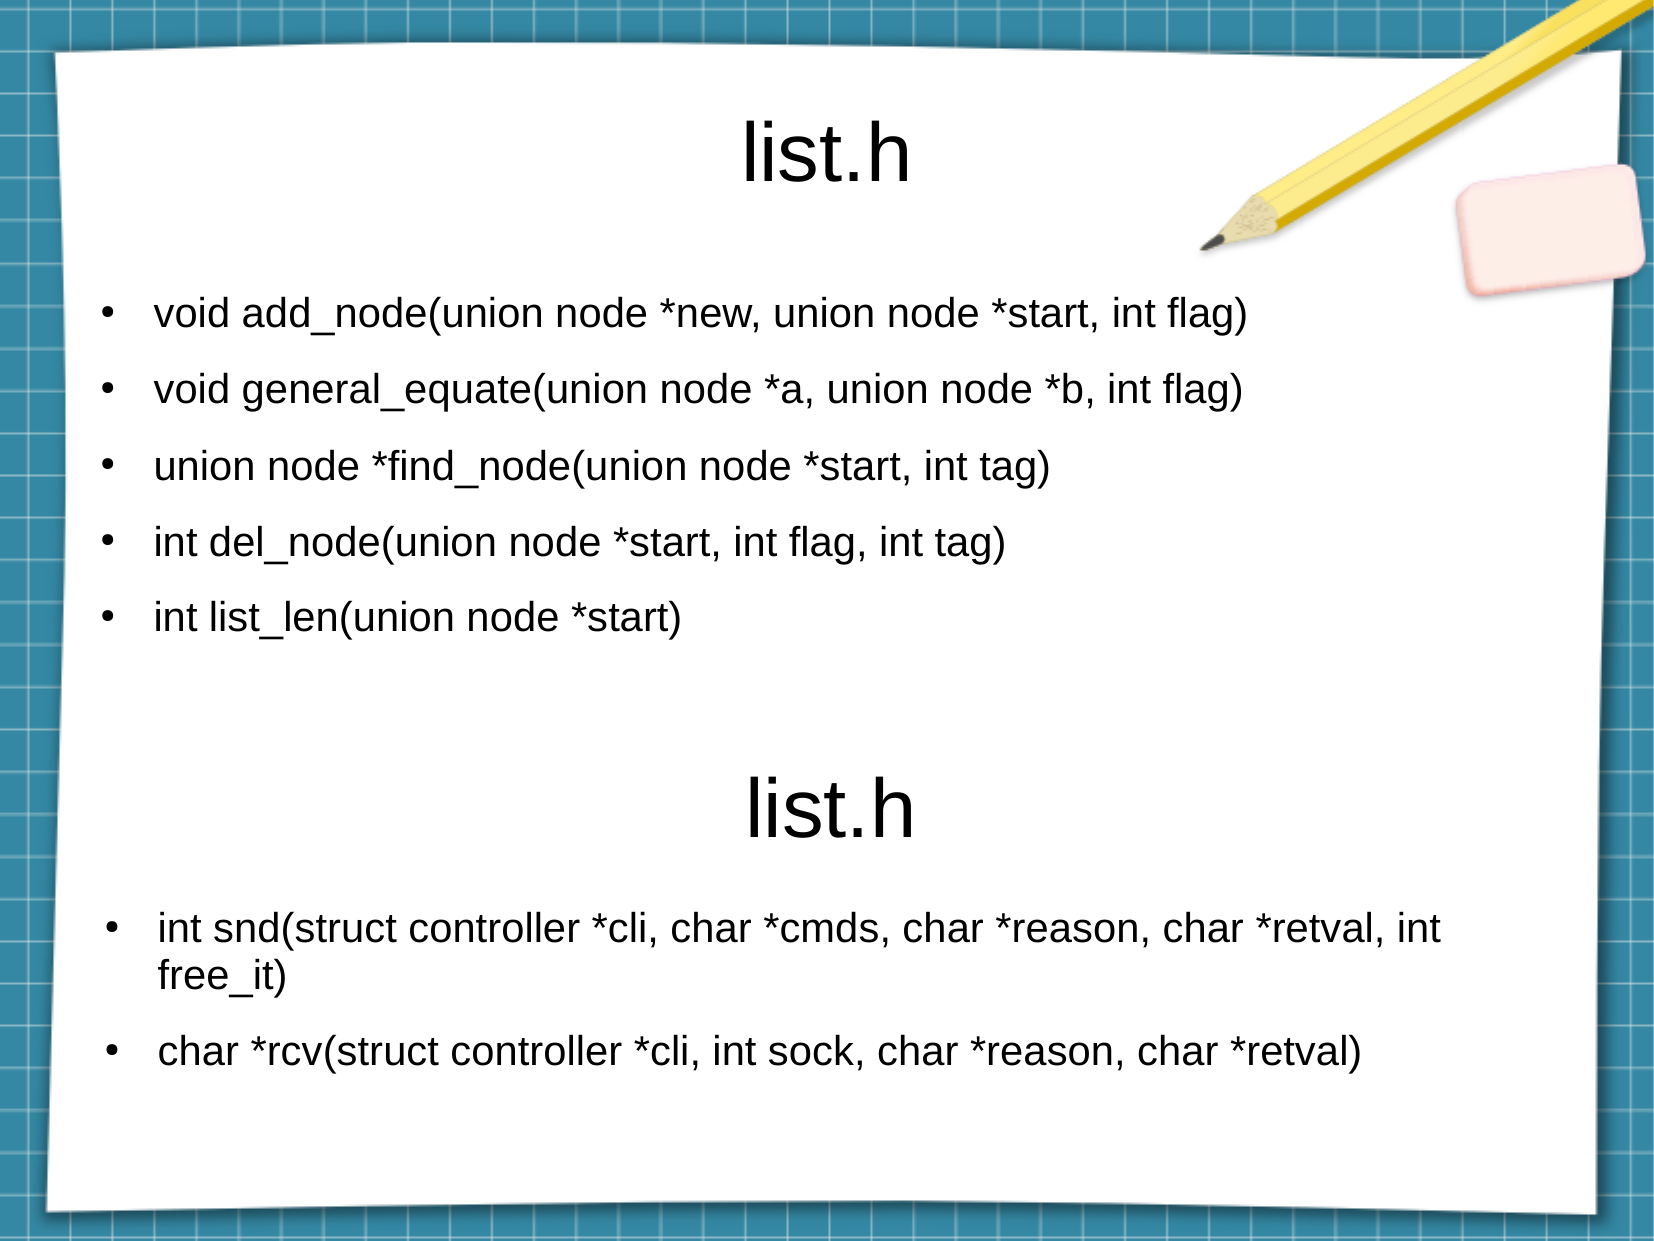

# list.h
void add_node(union node *new, union node *start, int flag)
void general_equate(union node *a, union node *b, int flag)
union node *find_node(union node *start, int tag)
int del_node(union node *start, int flag, int tag)
int list_len(union node *start)
list.h
int snd(struct controller *cli, char *cmds, char *reason, char *retval, int free_it)
char *rcv(struct controller *cli, int sock, char *reason, char *retval)